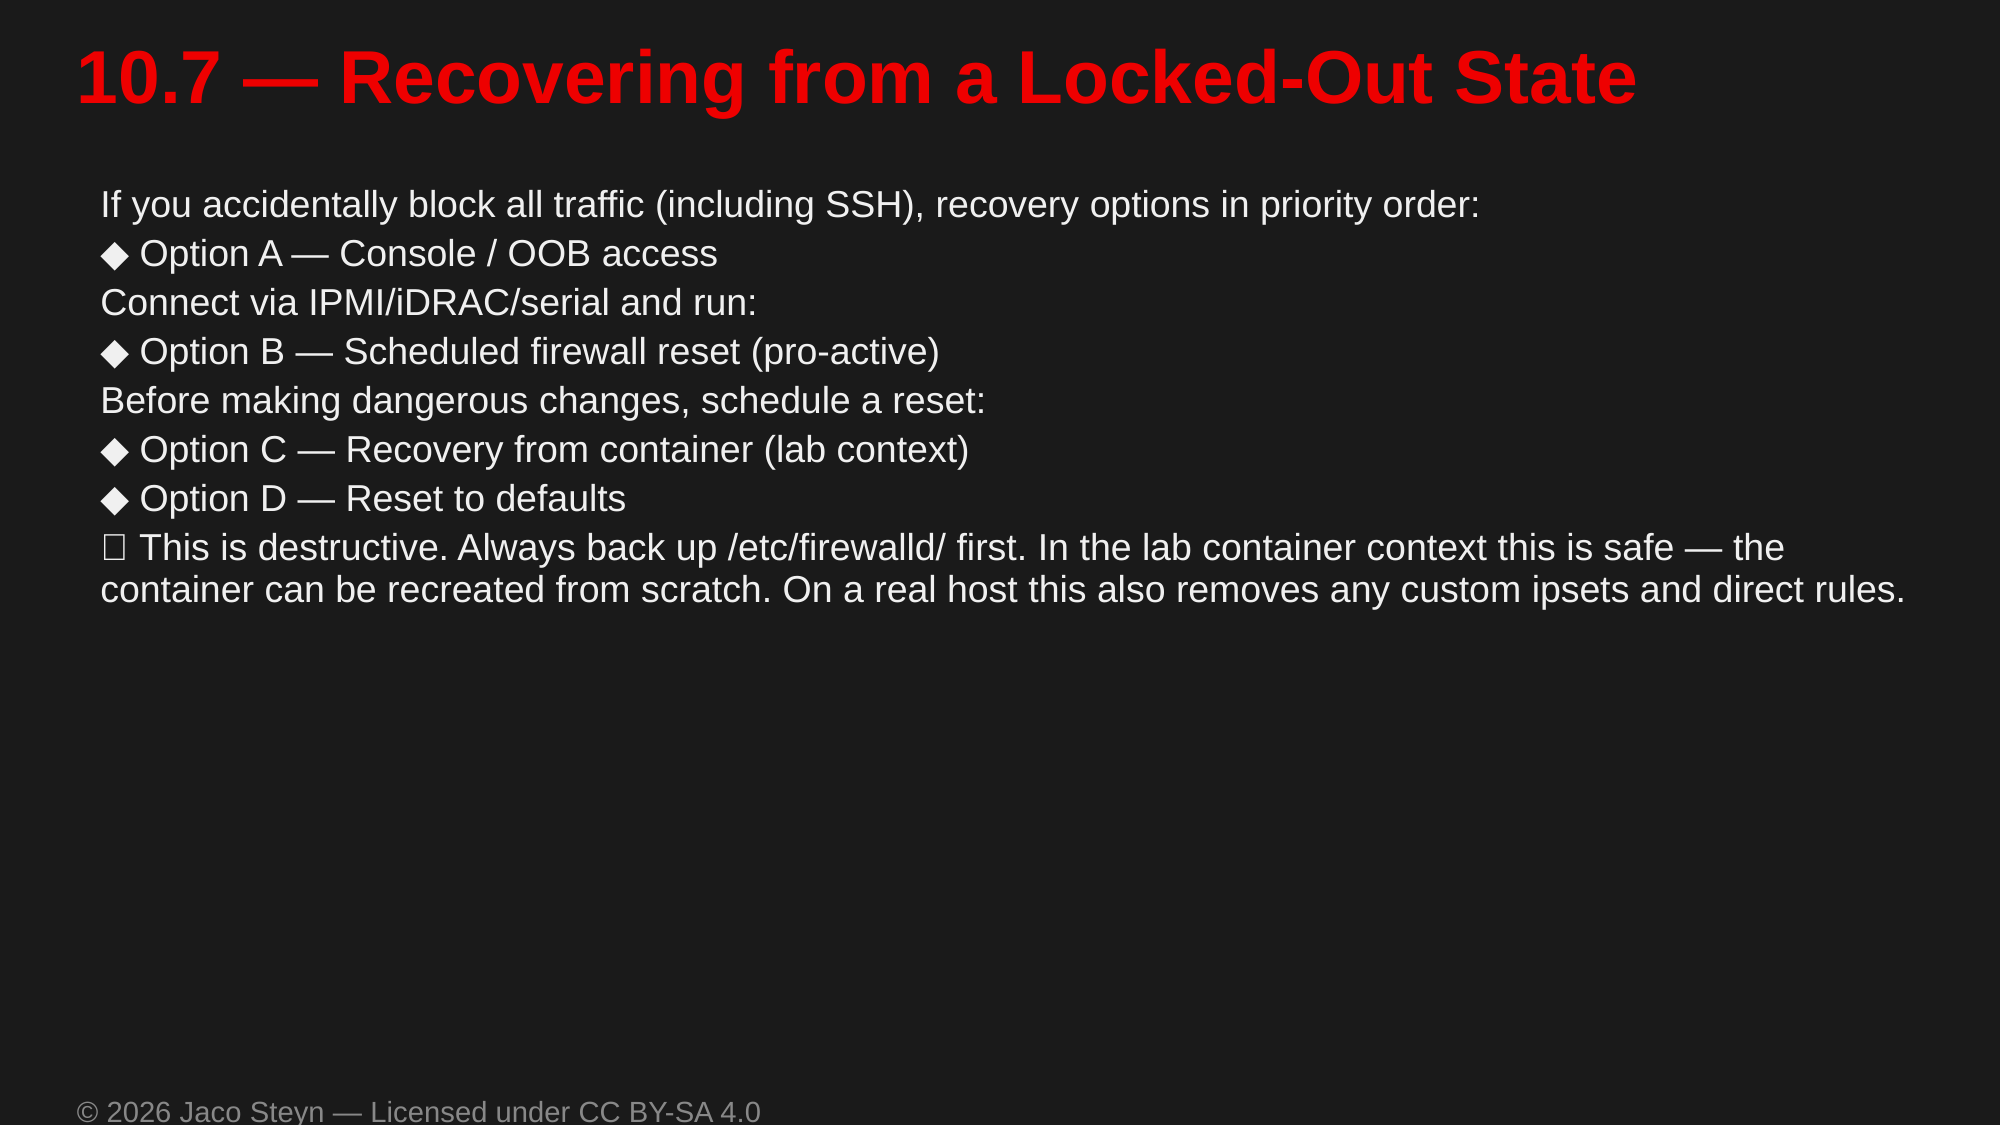

10.7 — Recovering from a Locked-Out State
If you accidentally block all traffic (including SSH), recovery options in priority order:
◆ Option A — Console / OOB access
Connect via IPMI/iDRAC/serial and run:
◆ Option B — Scheduled firewall reset (pro-active)
Before making dangerous changes, schedule a reset:
◆ Option C — Recovery from container (lab context)
◆ Option D — Reset to defaults
💡 This is destructive. Always back up /etc/firewalld/ first. In the lab container context this is safe — the container can be recreated from scratch. On a real host this also removes any custom ipsets and direct rules.
© 2026 Jaco Steyn — Licensed under CC BY-SA 4.0